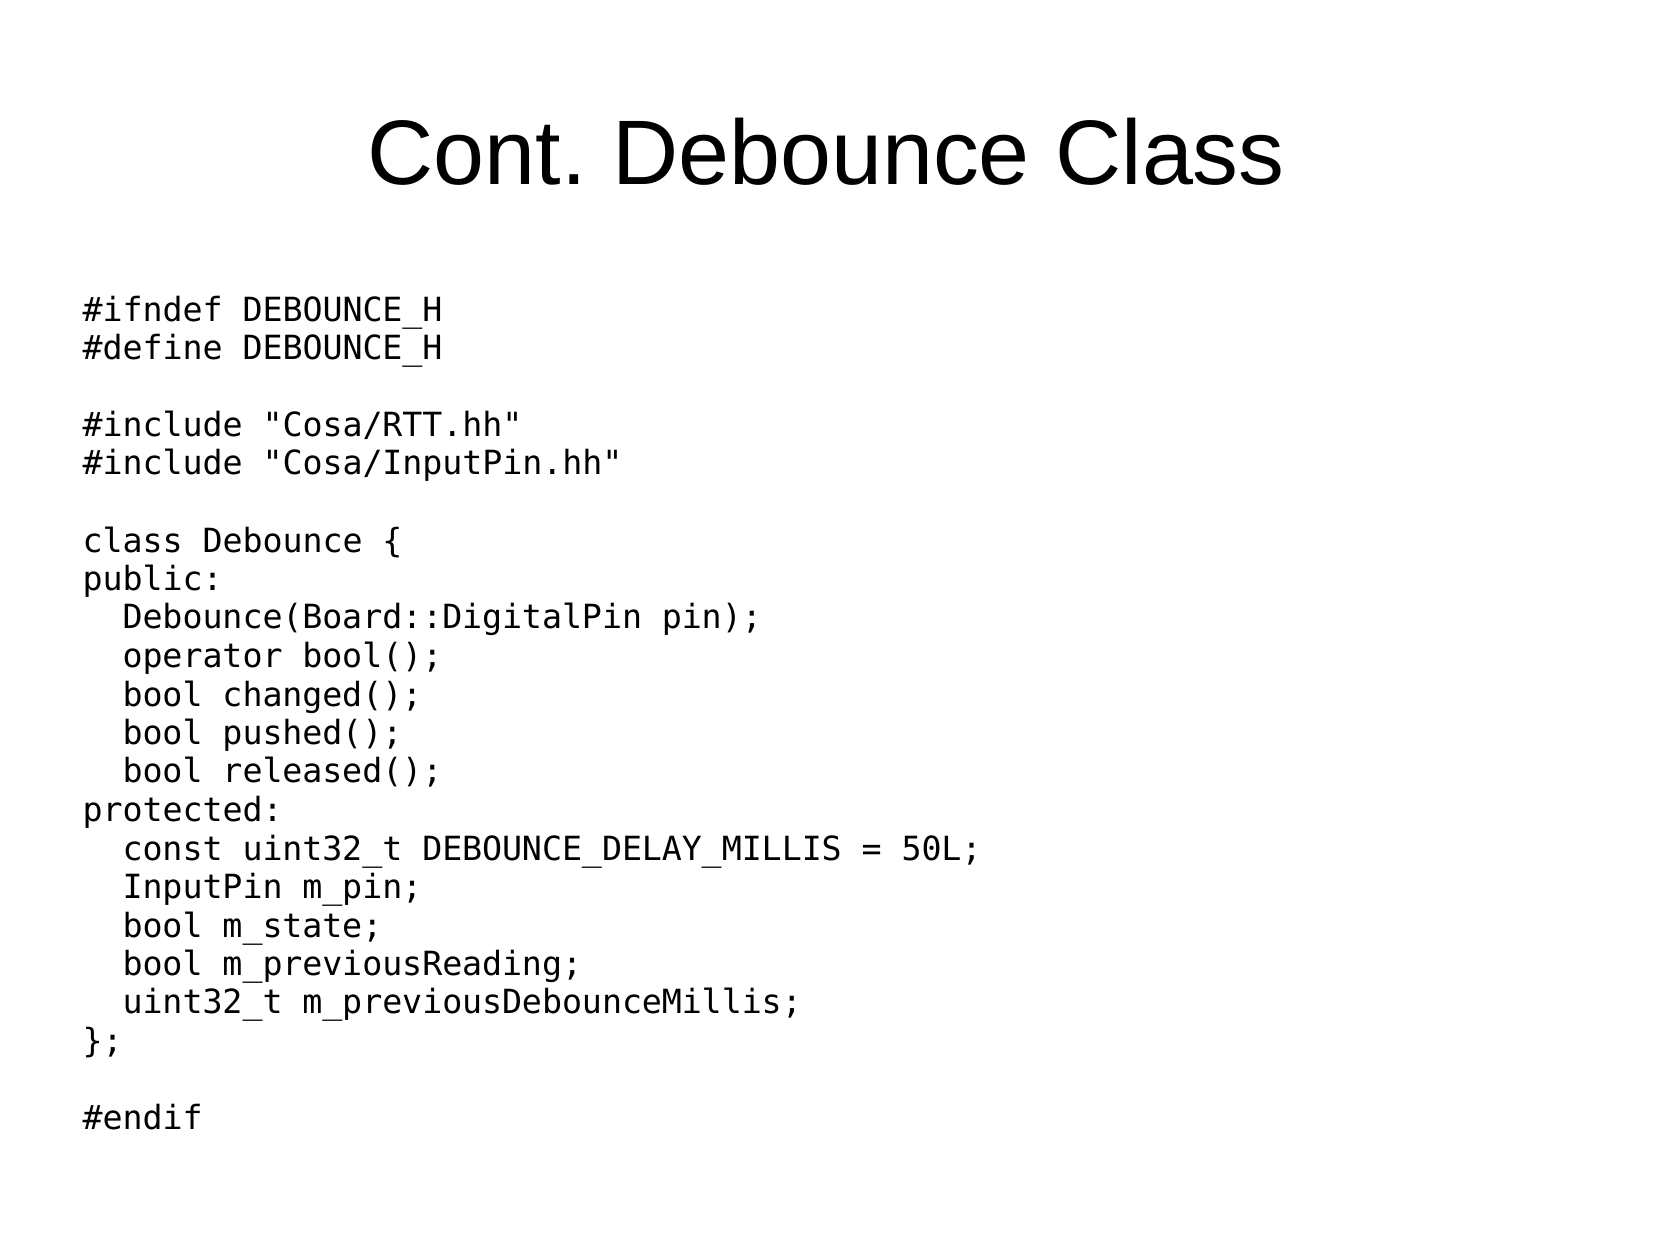

# Cont. Debounce Class
#ifndef DEBOUNCE_H
#define DEBOUNCE_H
#include "Cosa/RTT.hh"
#include "Cosa/InputPin.hh"
class Debounce {
public:
 Debounce(Board::DigitalPin pin);
 operator bool();
 bool changed();
 bool pushed();
 bool released();
protected:
 const uint32_t DEBOUNCE_DELAY_MILLIS = 50L;
 InputPin m_pin;
 bool m_state;
 bool m_previousReading;
 uint32_t m_previousDebounceMillis;
};
#endif